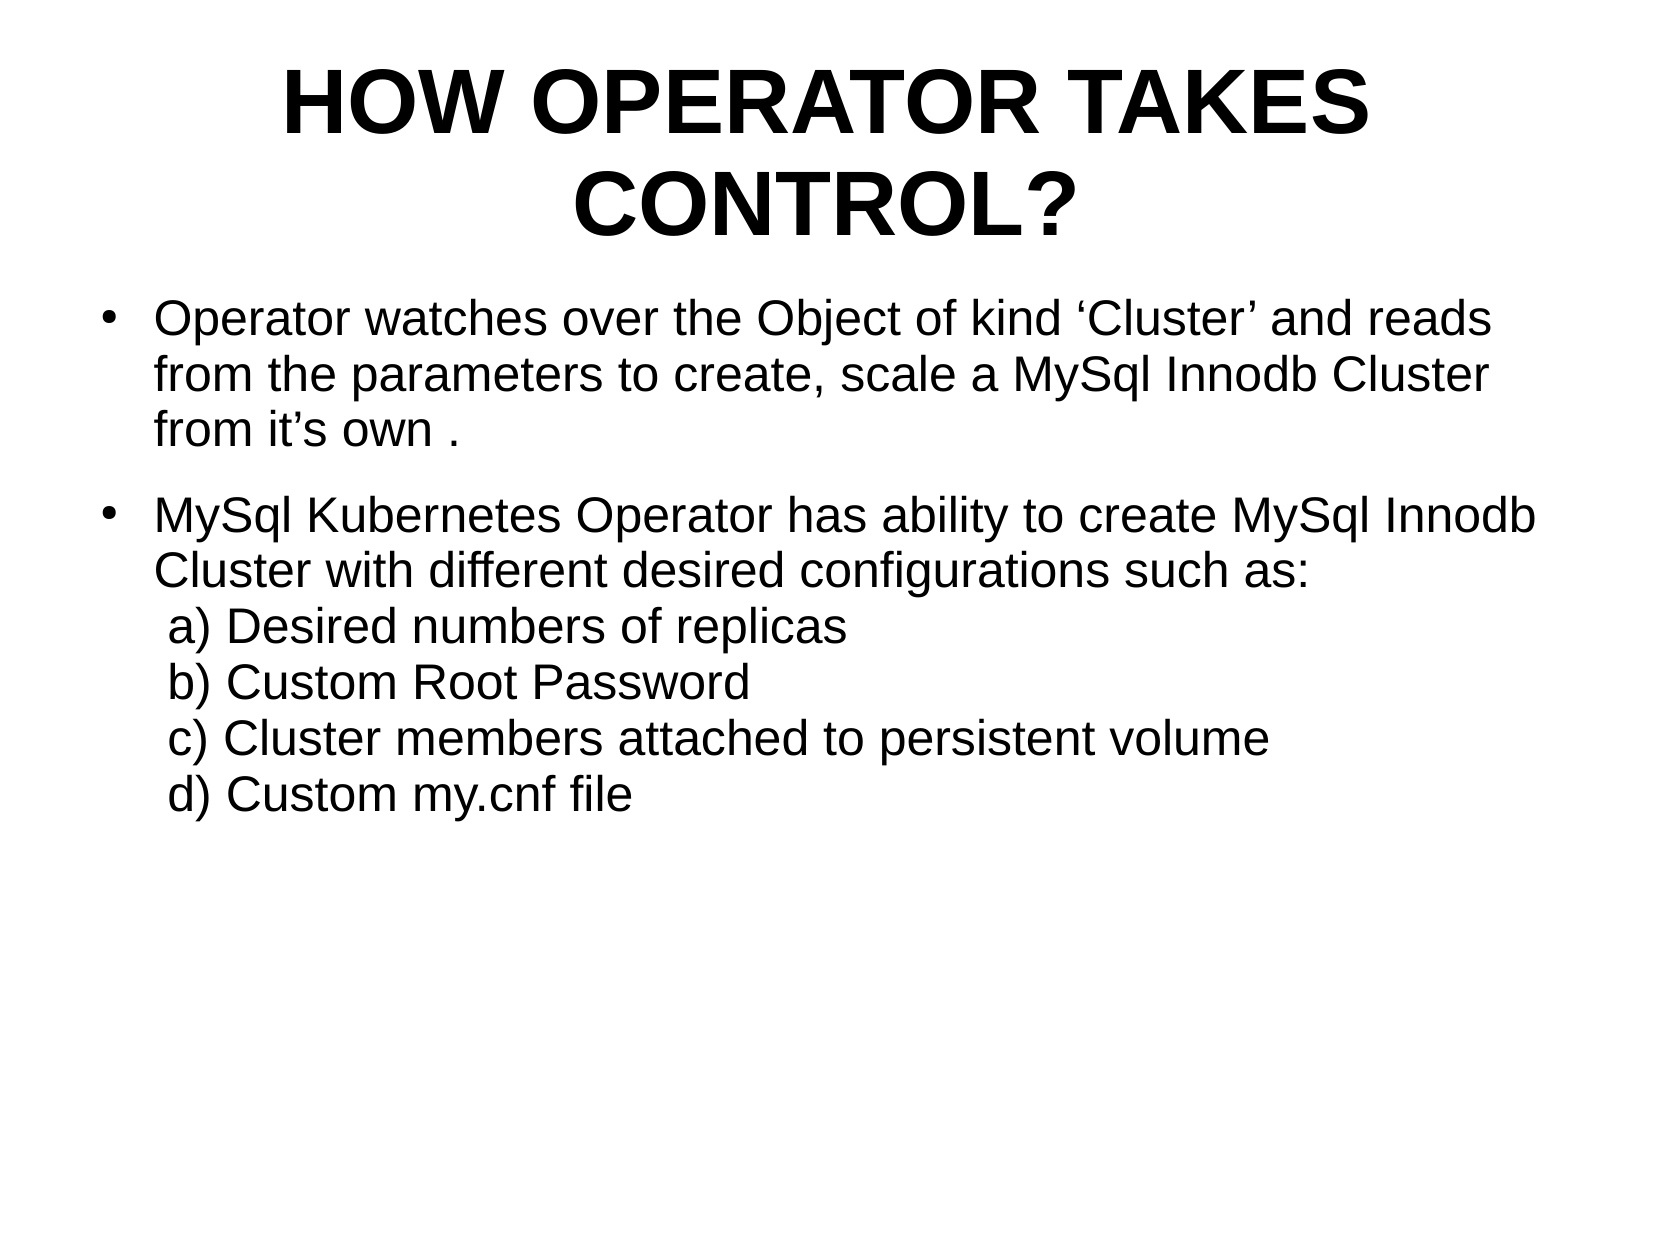

# HOW OPERATOR TAKES CONTROL?
Operator watches over the Object of kind ‘Cluster’ and reads from the parameters to create, scale a MySql Innodb Cluster from it’s own .
MySql Kubernetes Operator has ability to create MySql Innodb Cluster with different desired configurations such as: a) Desired numbers of replicas b) Custom Root Password c) Cluster members attached to persistent volume d) Custom my.cnf file